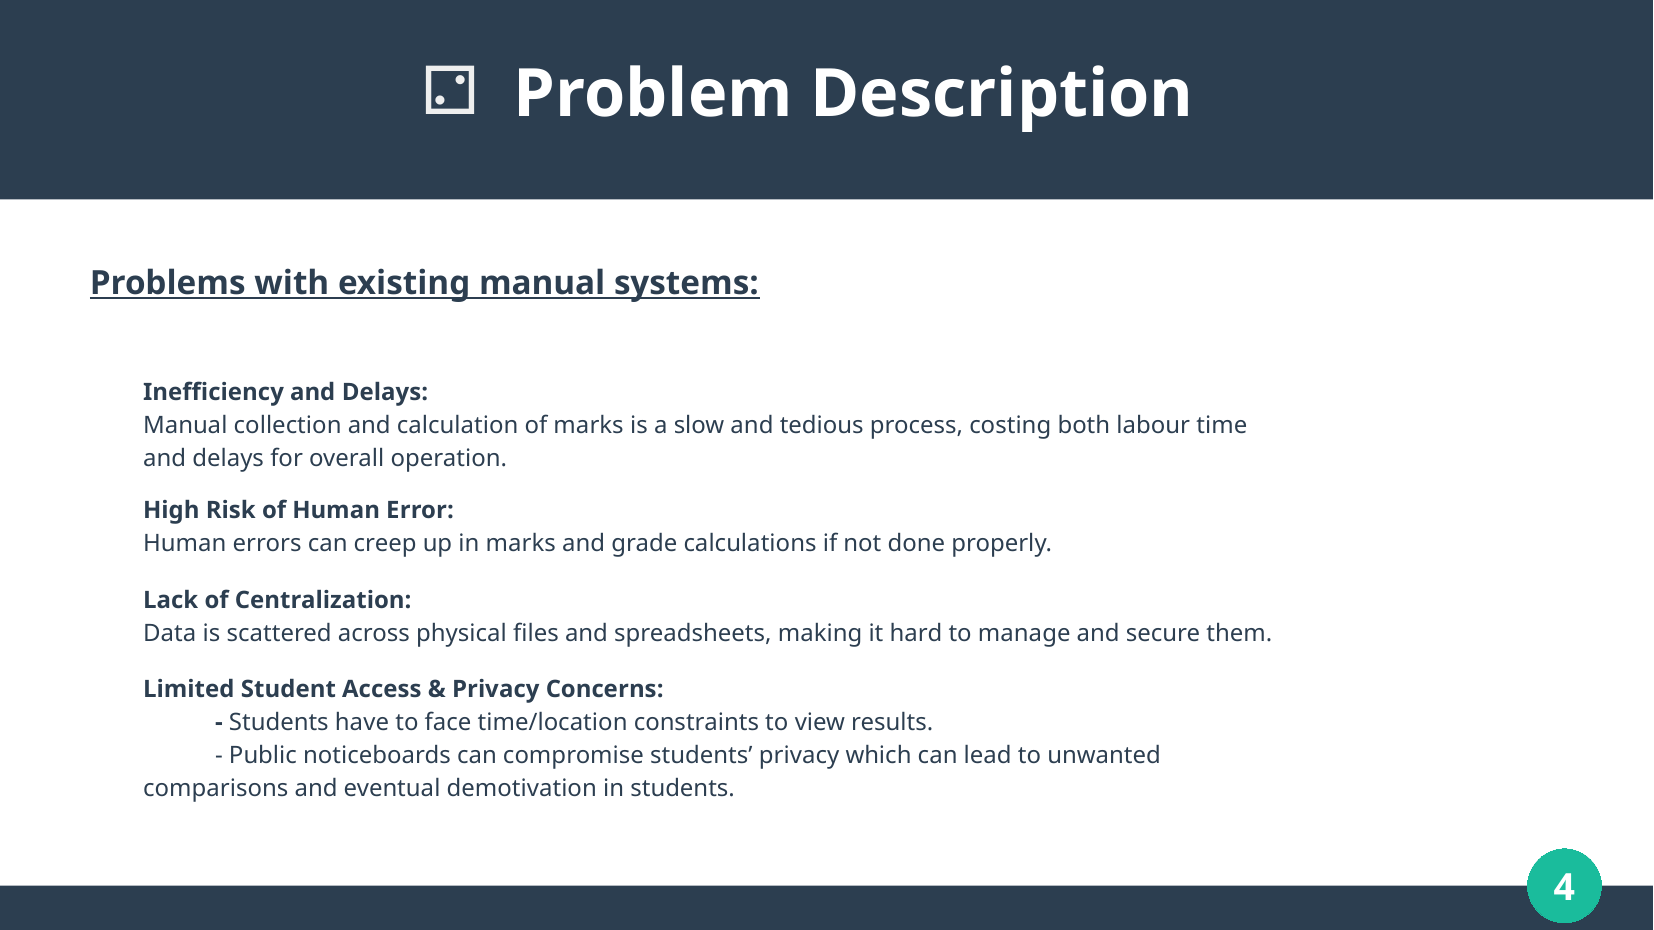

# Problem Description
Problems with existing manual systems:
Inefficiency and Delays:
Manual collection and calculation of marks is a slow and tedious process, costing both labour time and delays for overall operation.
High Risk of Human Error:
Human errors can creep up in marks and grade calculations if not done properly.
Lack of Centralization:
Data is scattered across physical files and spreadsheets, making it hard to manage and secure them.
Limited Student Access & Privacy Concerns:
	- Students have to face time/location constraints to view results.
	- Public noticeboards can compromise students’ privacy which can lead to unwanted comparisons and eventual demotivation in students.
4